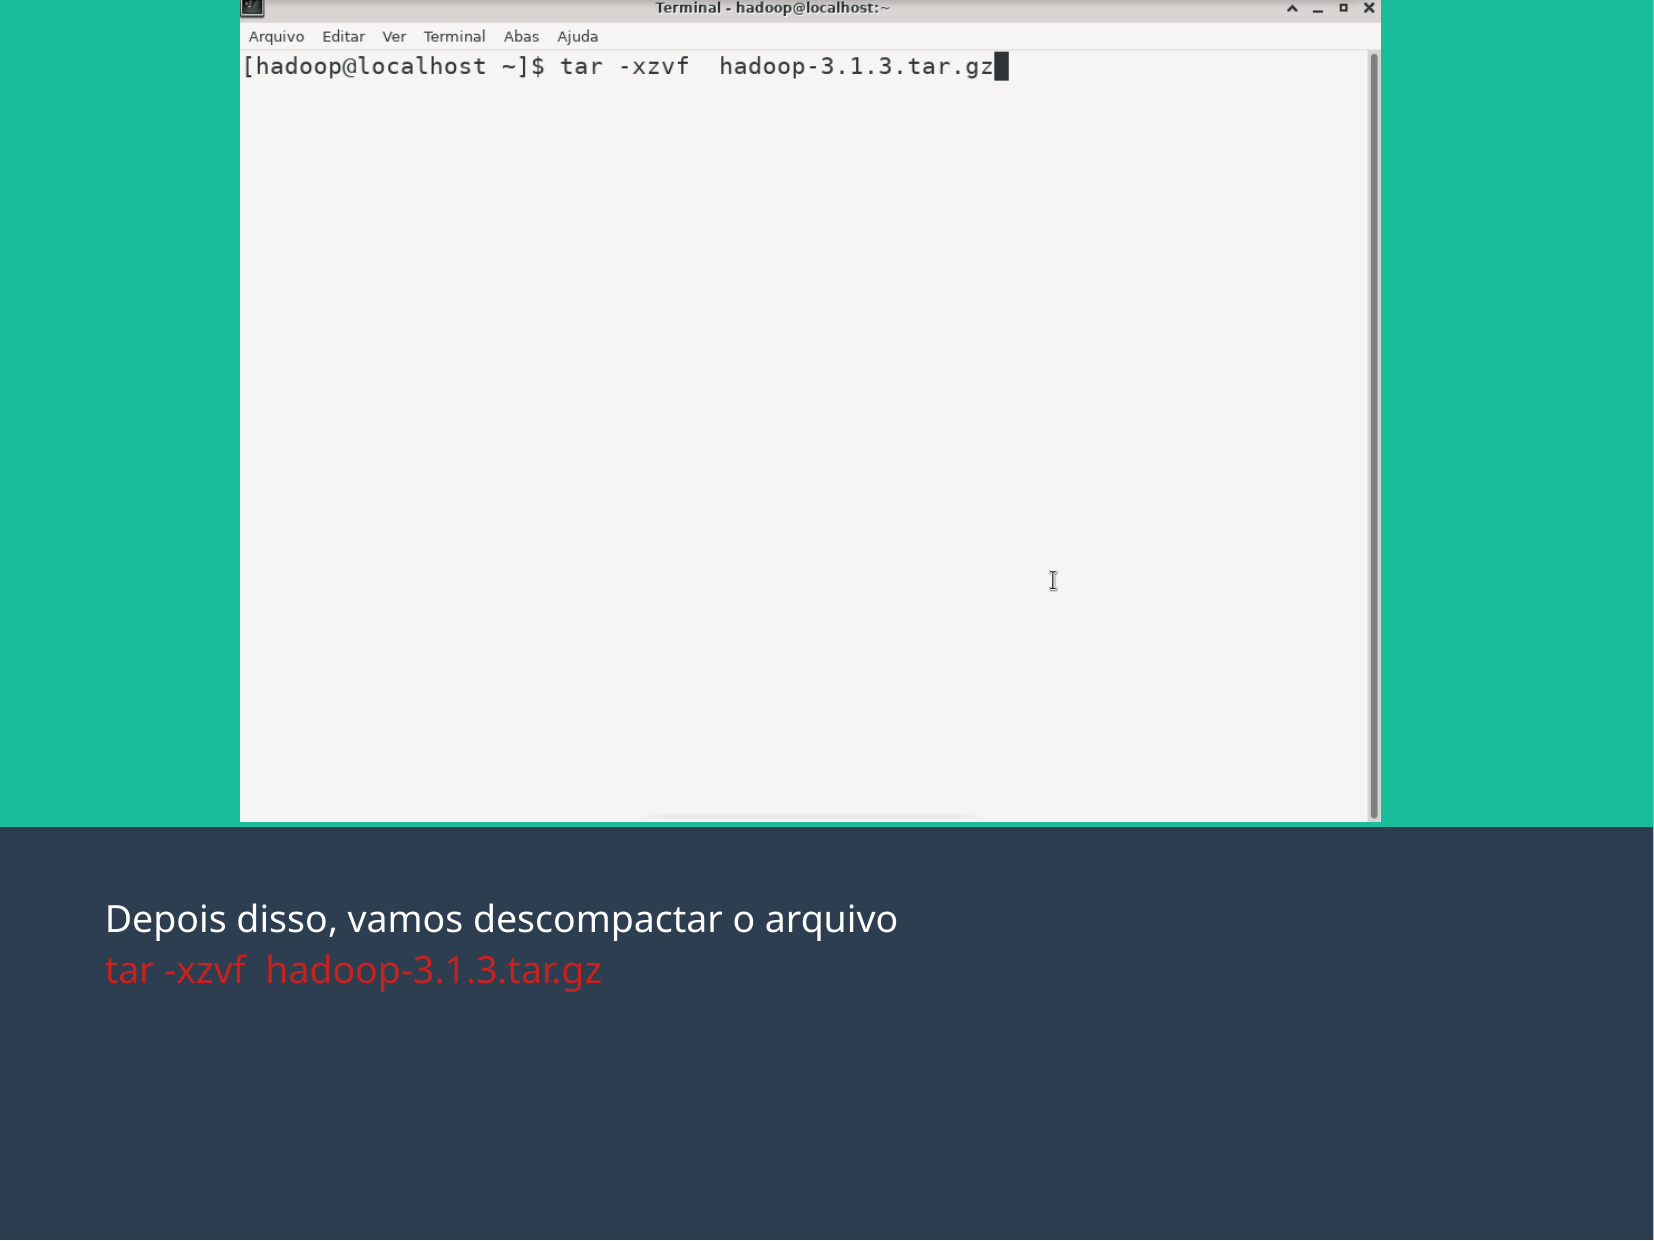

Depois disso, vamos descompactar o arquivo
tar -xzvf hadoop-3.1.3.tar.gz